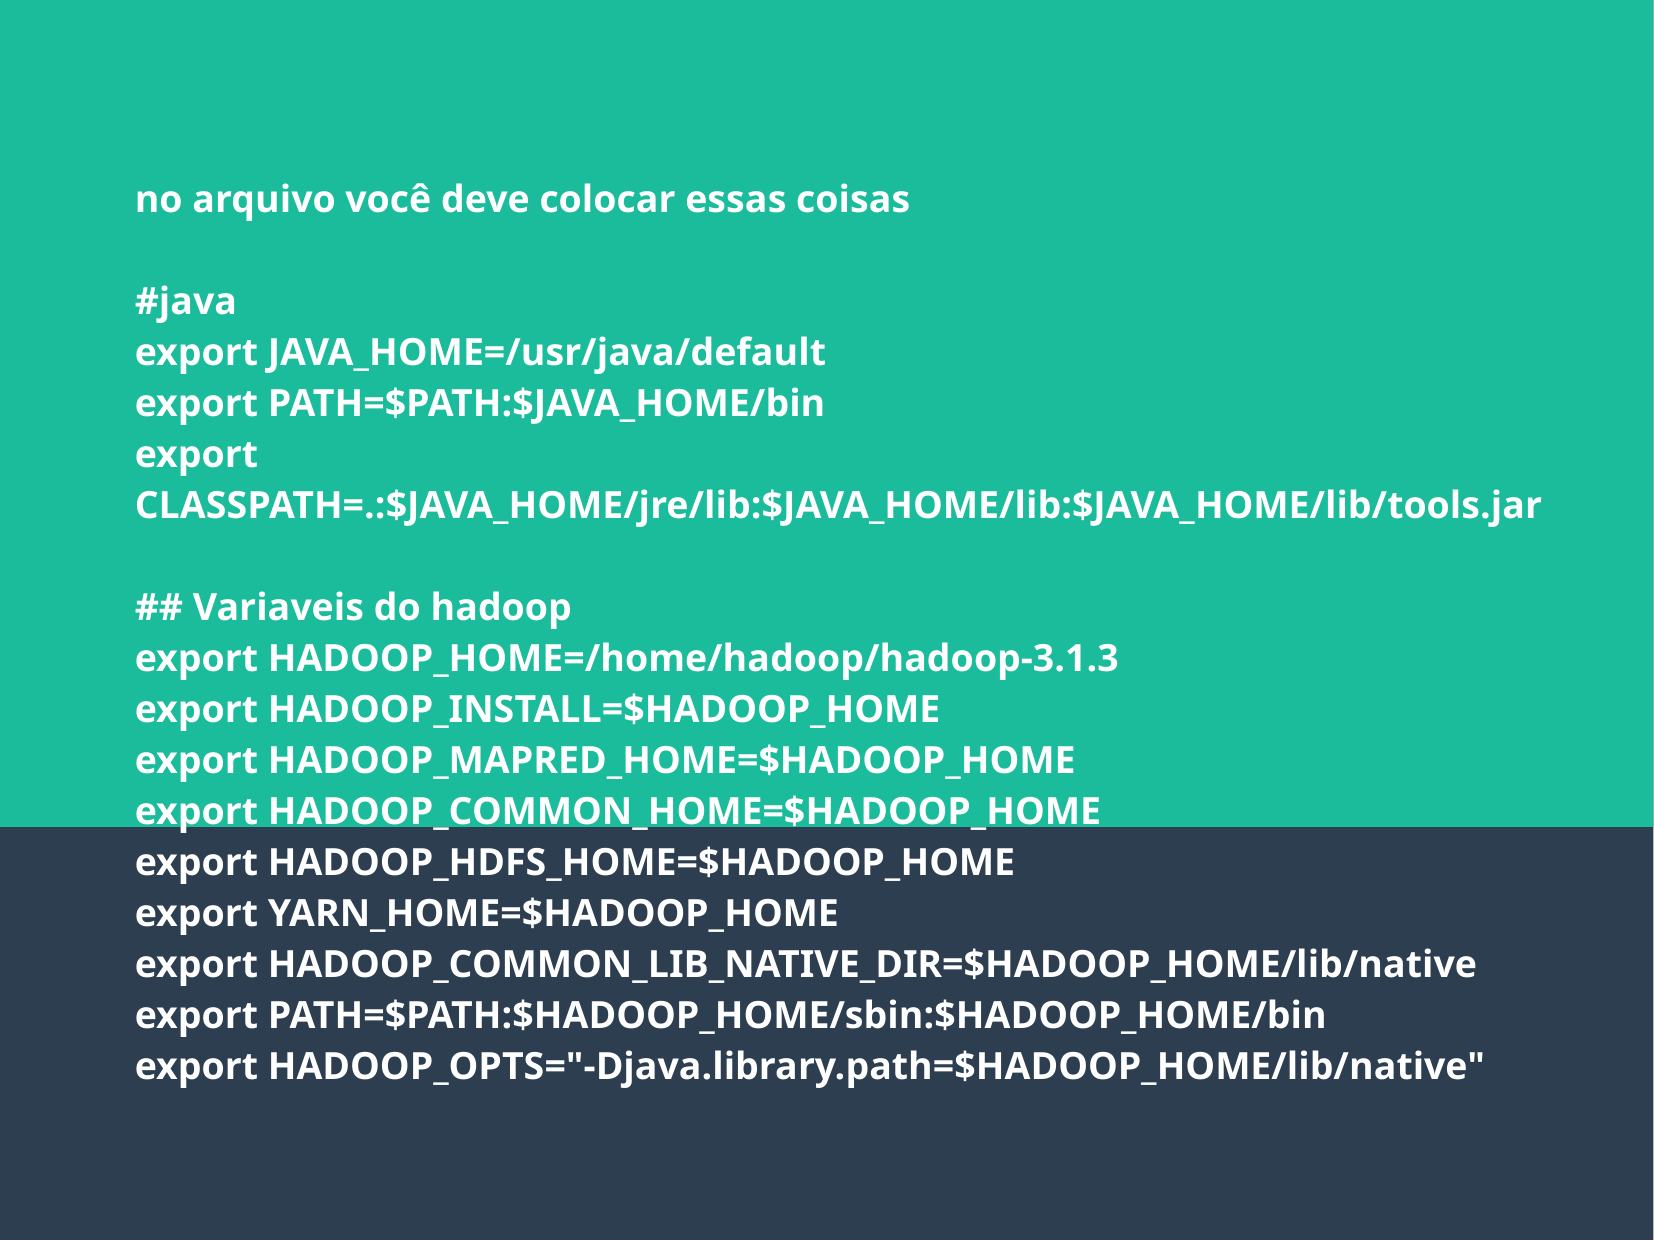

no arquivo você deve colocar essas coisas
#java
export JAVA_HOME=/usr/java/default
export PATH=$PATH:$JAVA_HOME/bin
export CLASSPATH=.:$JAVA_HOME/jre/lib:$JAVA_HOME/lib:$JAVA_HOME/lib/tools.jar
## Variaveis do hadoop
export HADOOP_HOME=/home/hadoop/hadoop-3.1.3
export HADOOP_INSTALL=$HADOOP_HOME
export HADOOP_MAPRED_HOME=$HADOOP_HOME
export HADOOP_COMMON_HOME=$HADOOP_HOME
export HADOOP_HDFS_HOME=$HADOOP_HOME
export YARN_HOME=$HADOOP_HOME
export HADOOP_COMMON_LIB_NATIVE_DIR=$HADOOP_HOME/lib/native
export PATH=$PATH:$HADOOP_HOME/sbin:$HADOOP_HOME/bin
export HADOOP_OPTS="-Djava.library.path=$HADOOP_HOME/lib/native"